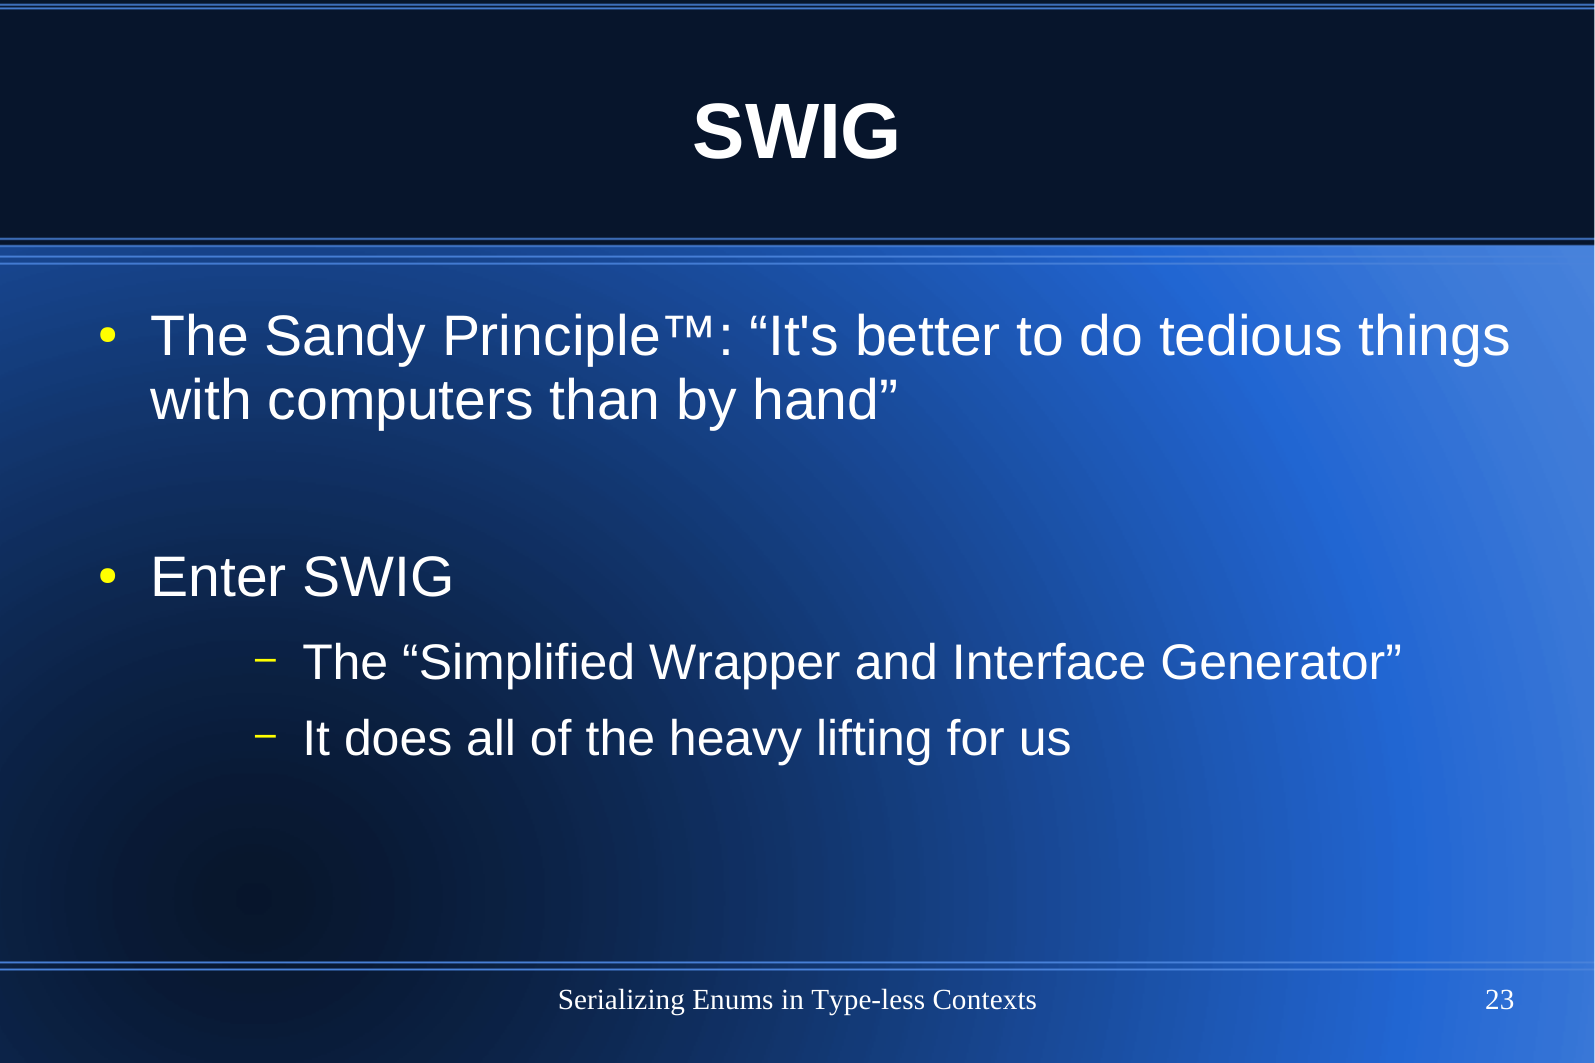

# SWIG
The Sandy Principle™: “It's better to do tedious things with computers than by hand”
Enter SWIG
The “Simplified Wrapper and Interface Generator”
It does all of the heavy lifting for us
Serializing Enums in Type-less Contexts
23